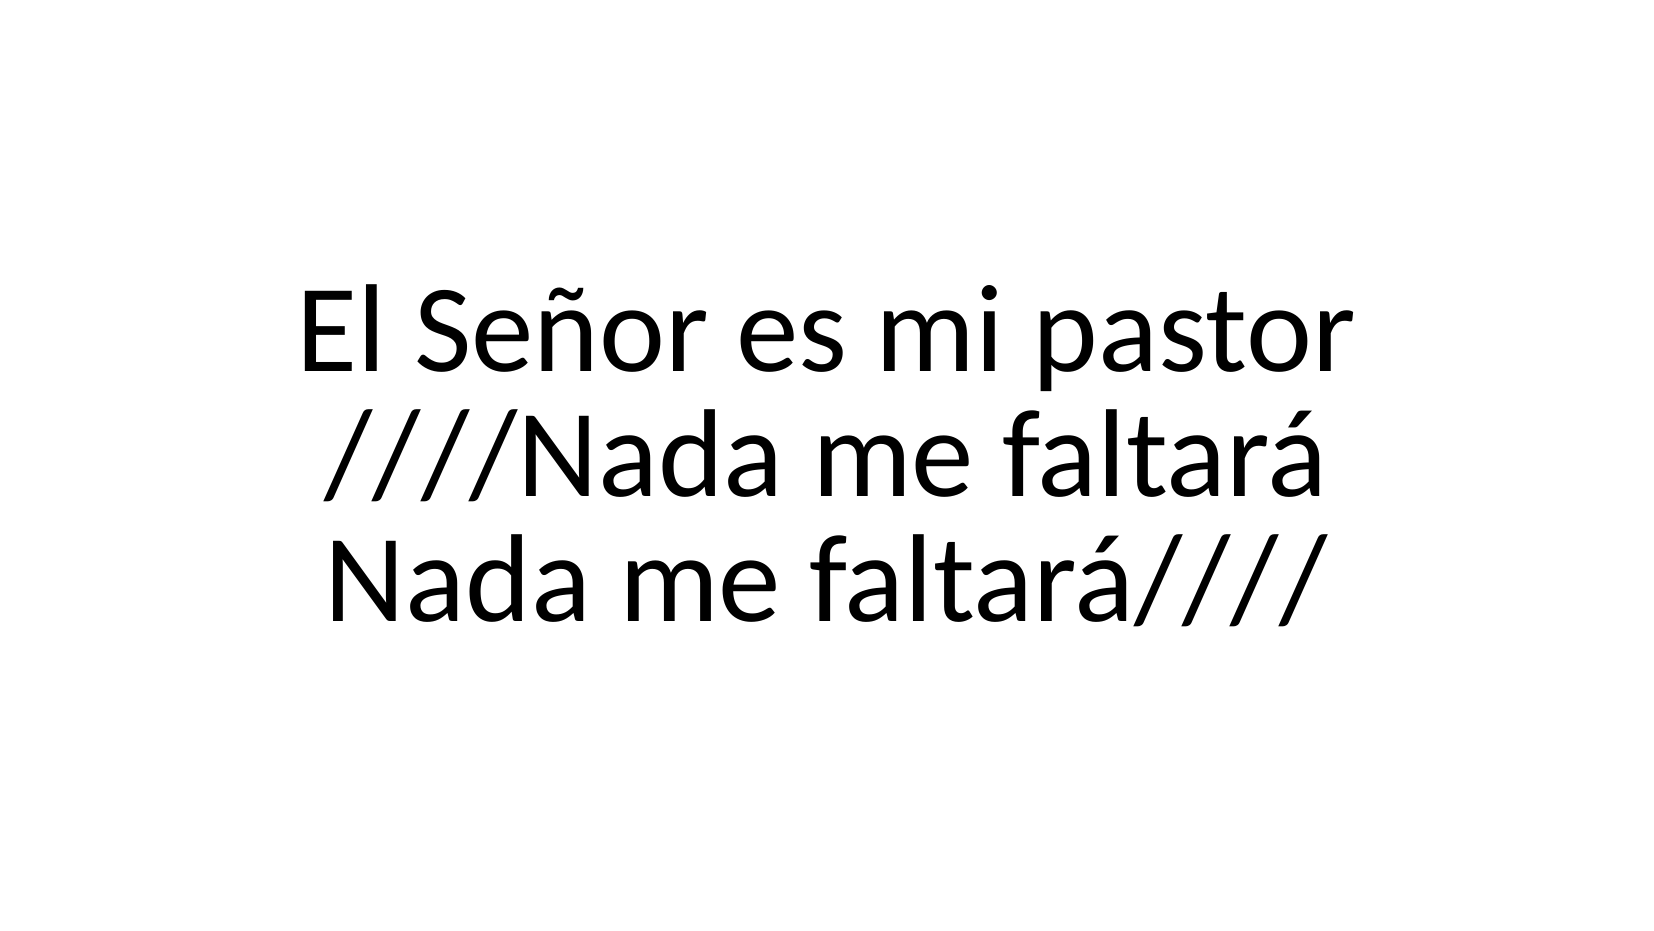

# El Señor es mi pastor ////Nada me faltará Nada me faltará////